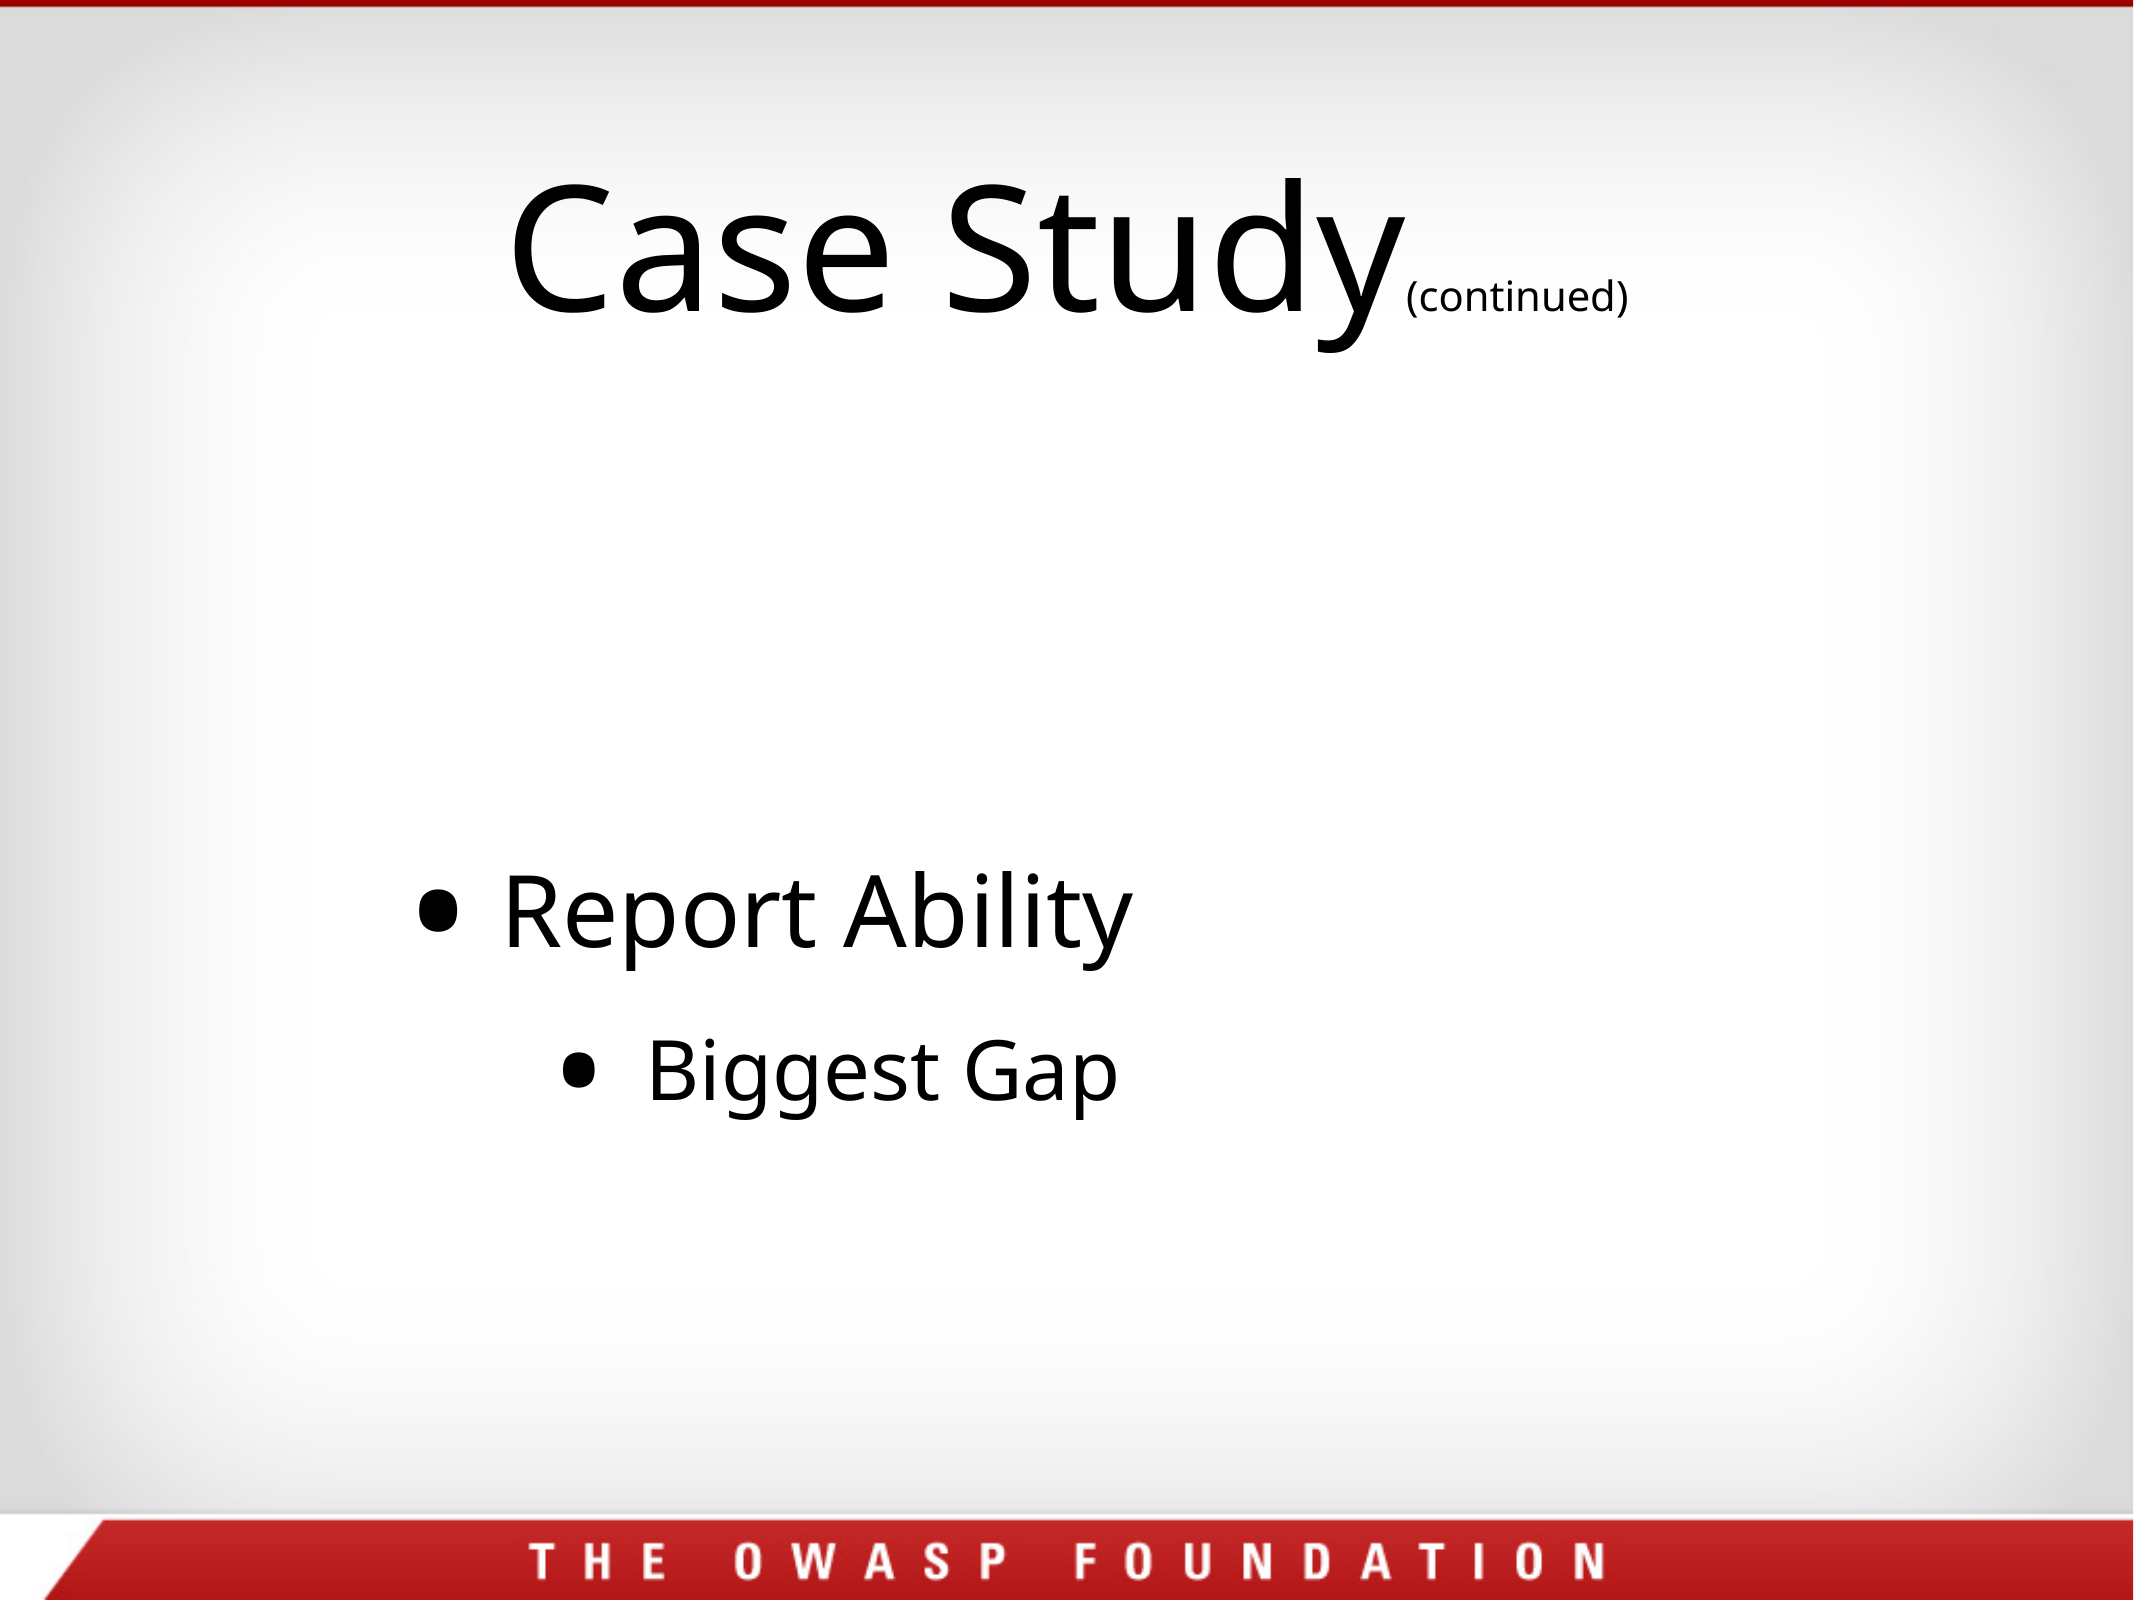

# Case Study(continued)
Report Ability
Biggest Gap